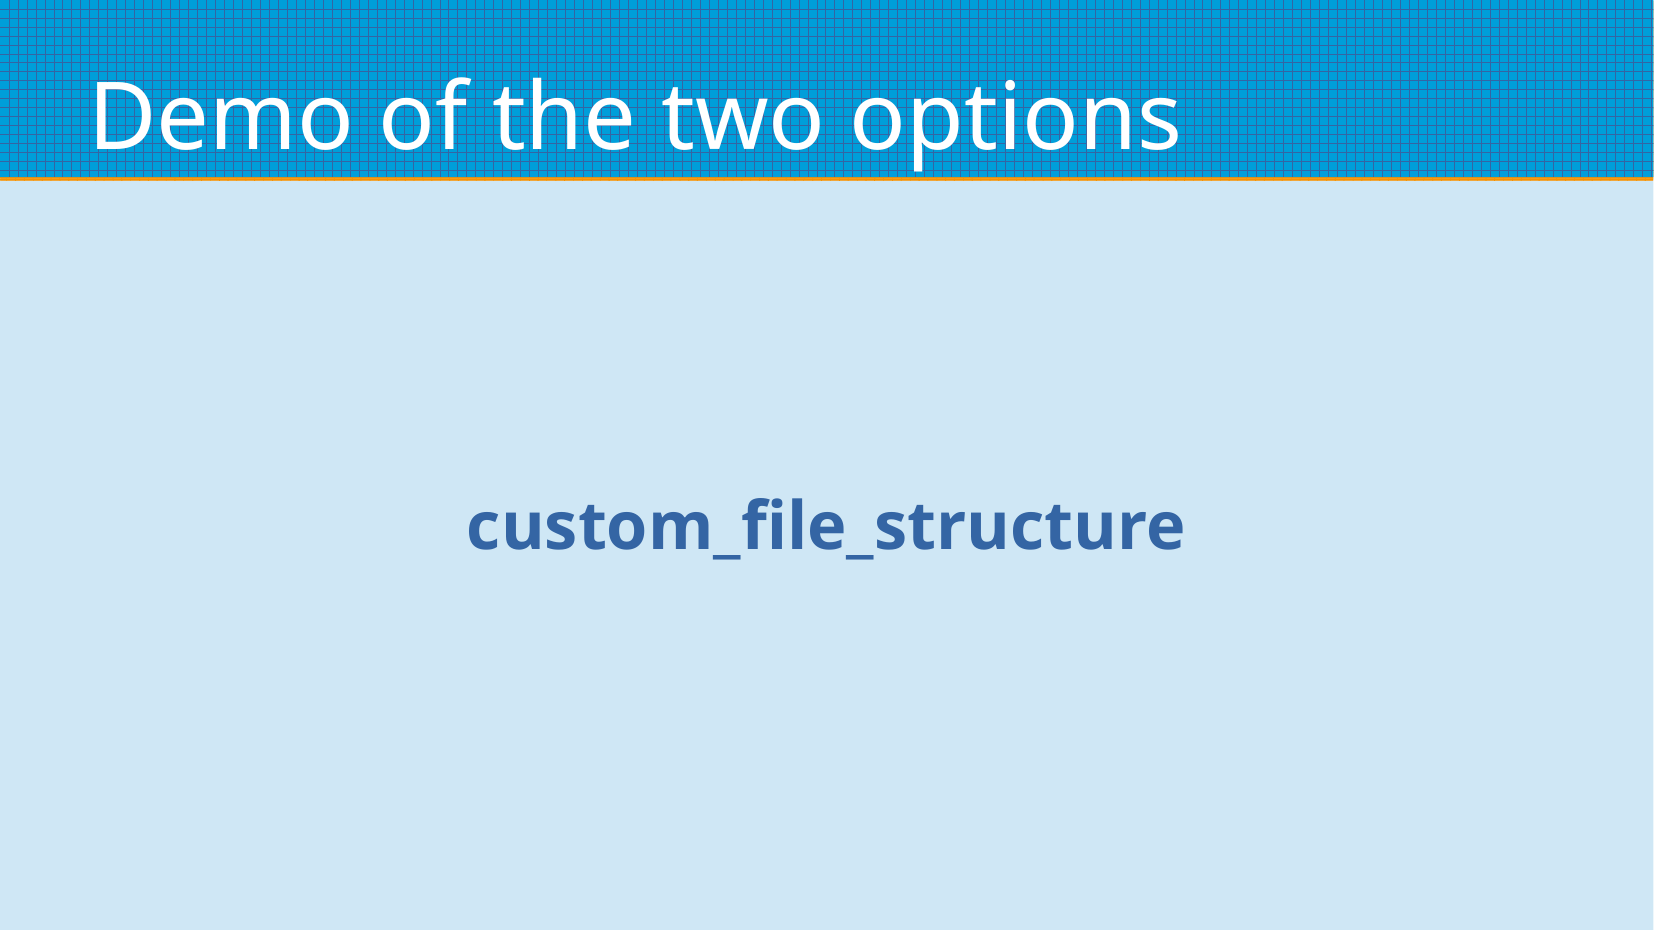

# Demo of the two options
custom_file_structure